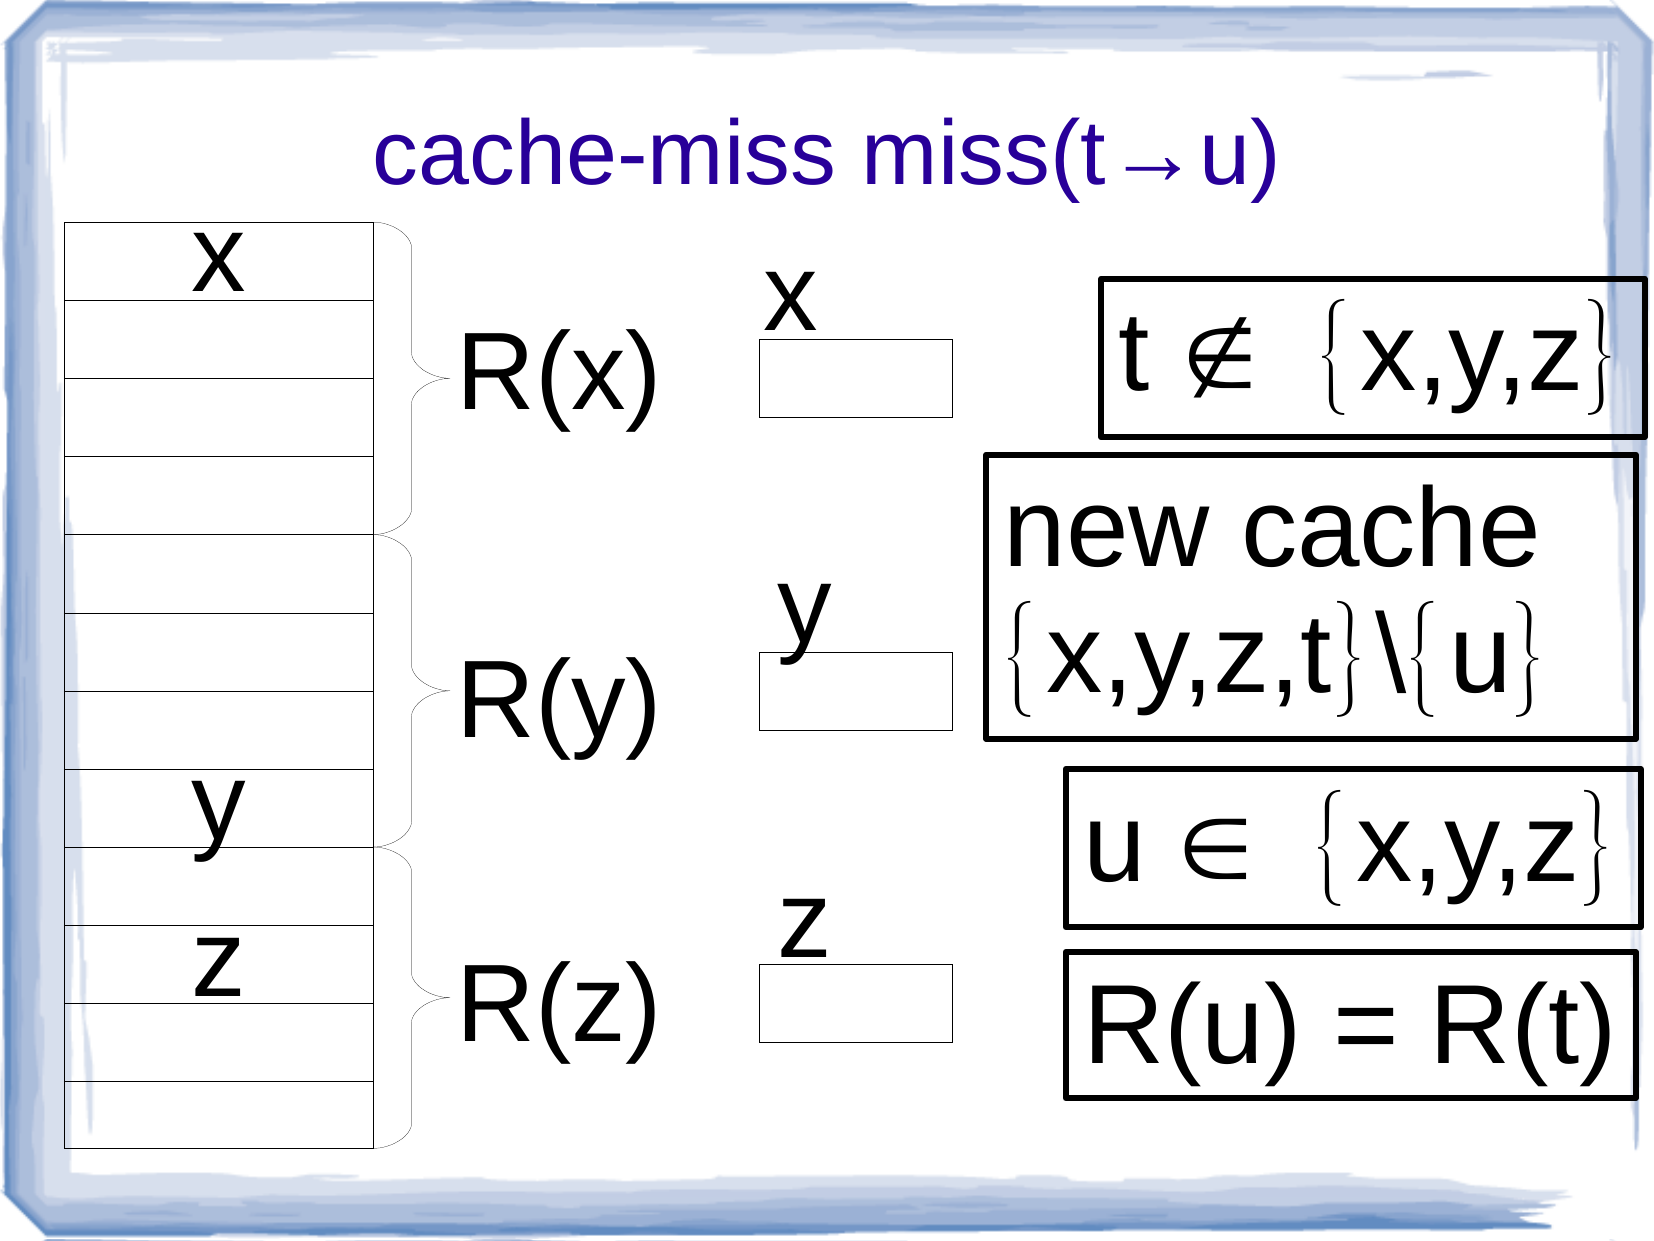

# cache-miss miss(t→u)
t  {x,y,z}
new cache
{x,y,z,t}\{u}
u  {x,y,z}
R(u) = R(t)